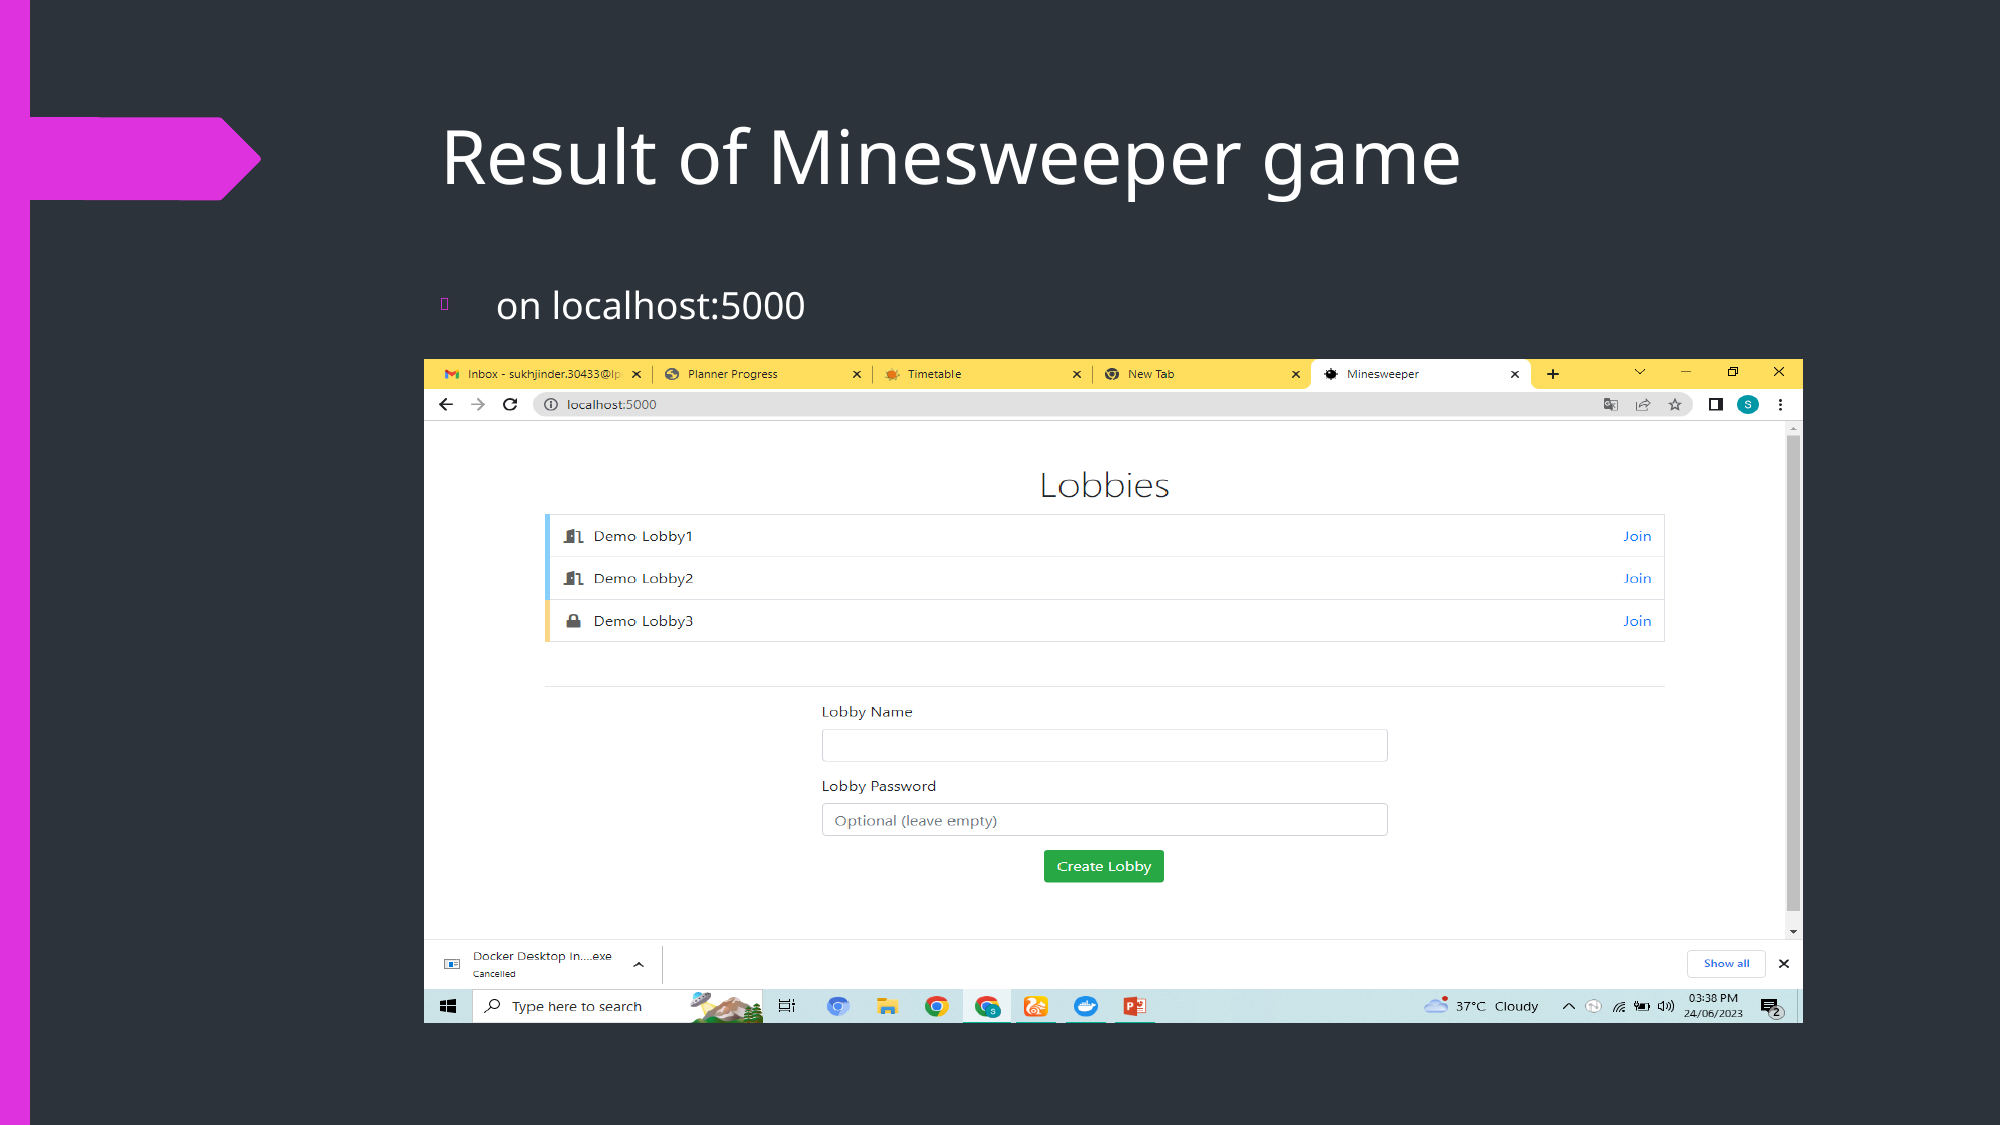

# Result of Minesweeper game
on localhost:5000